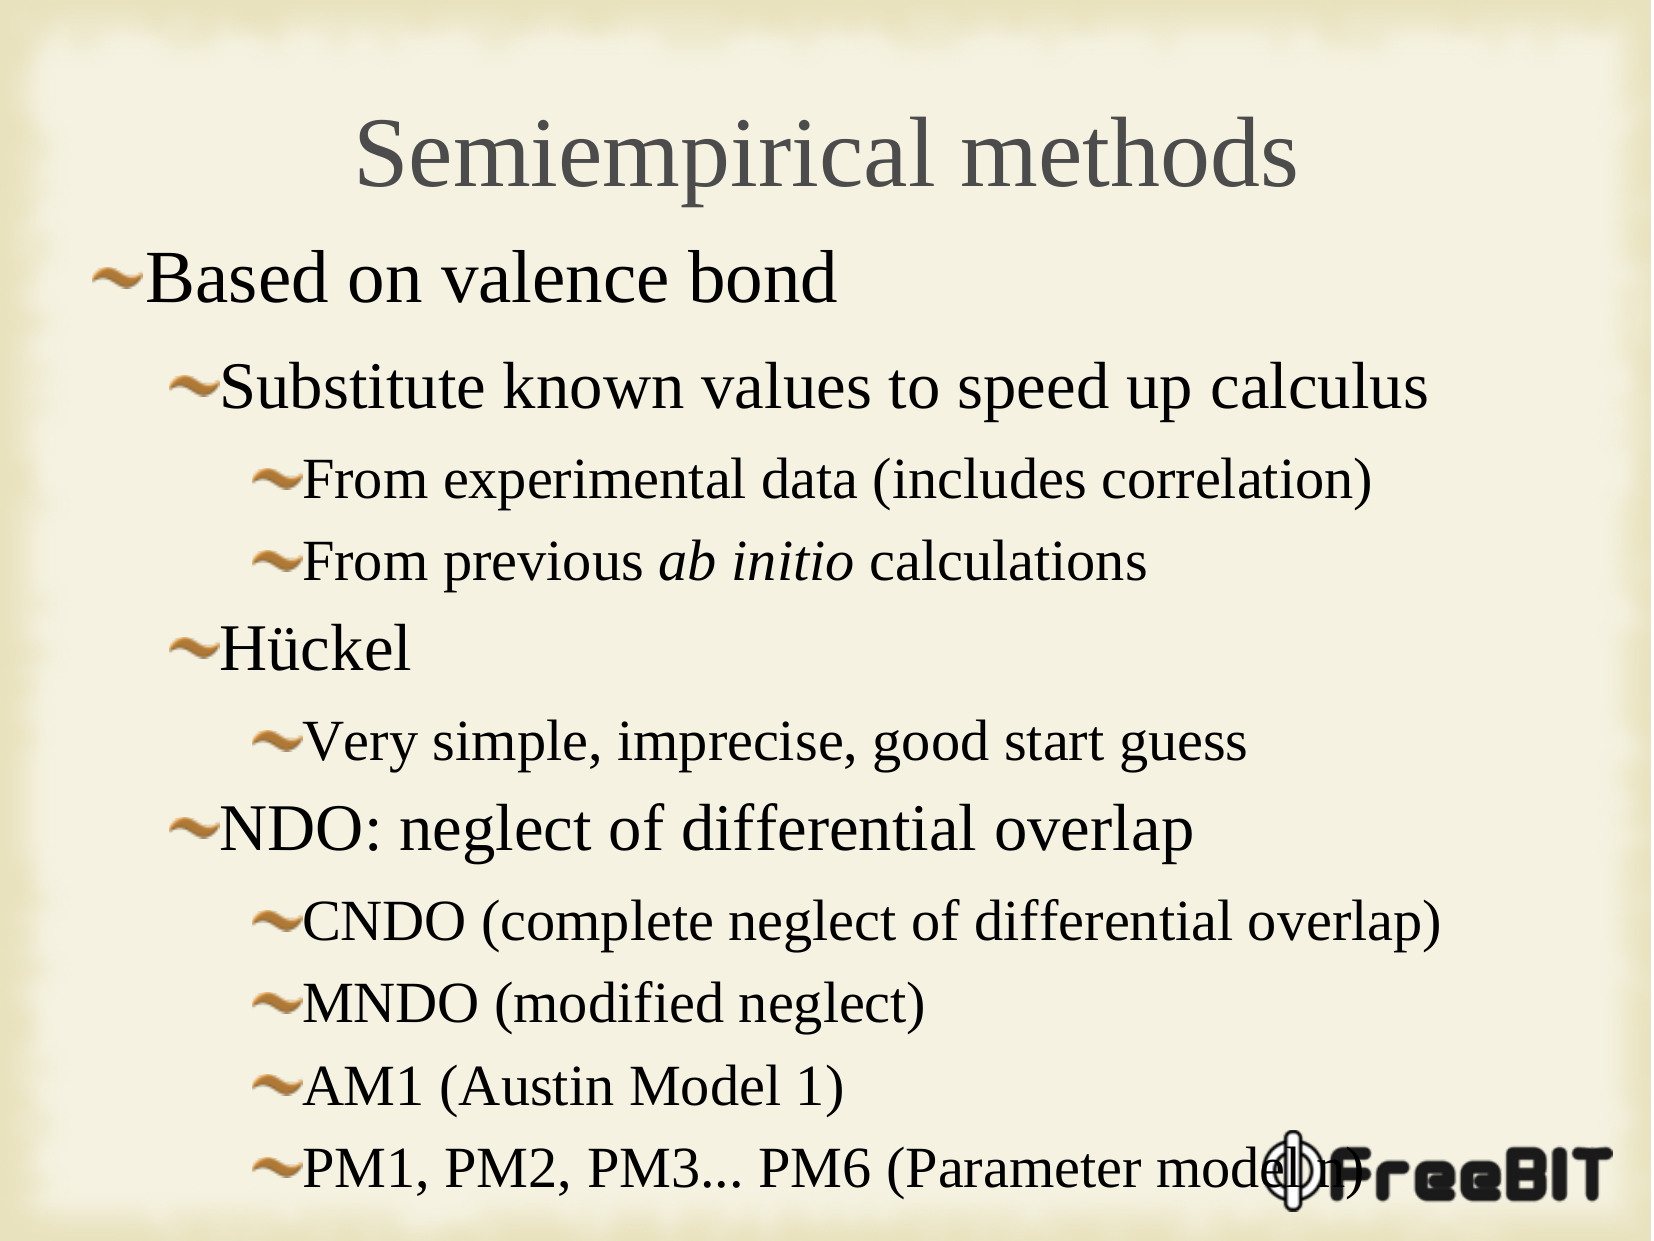

# Semiempirical methods
Based on valence bond
Substitute known values to speed up calculus
From experimental data (includes correlation)
From previous ab initio calculations
Hückel
Very simple, imprecise, good start guess
NDO: neglect of differential overlap
CNDO (complete neglect of differential overlap)
MNDO (modified neglect)
AM1 (Austin Model 1)
PM1, PM2, PM3... PM6 (Parameter model n)